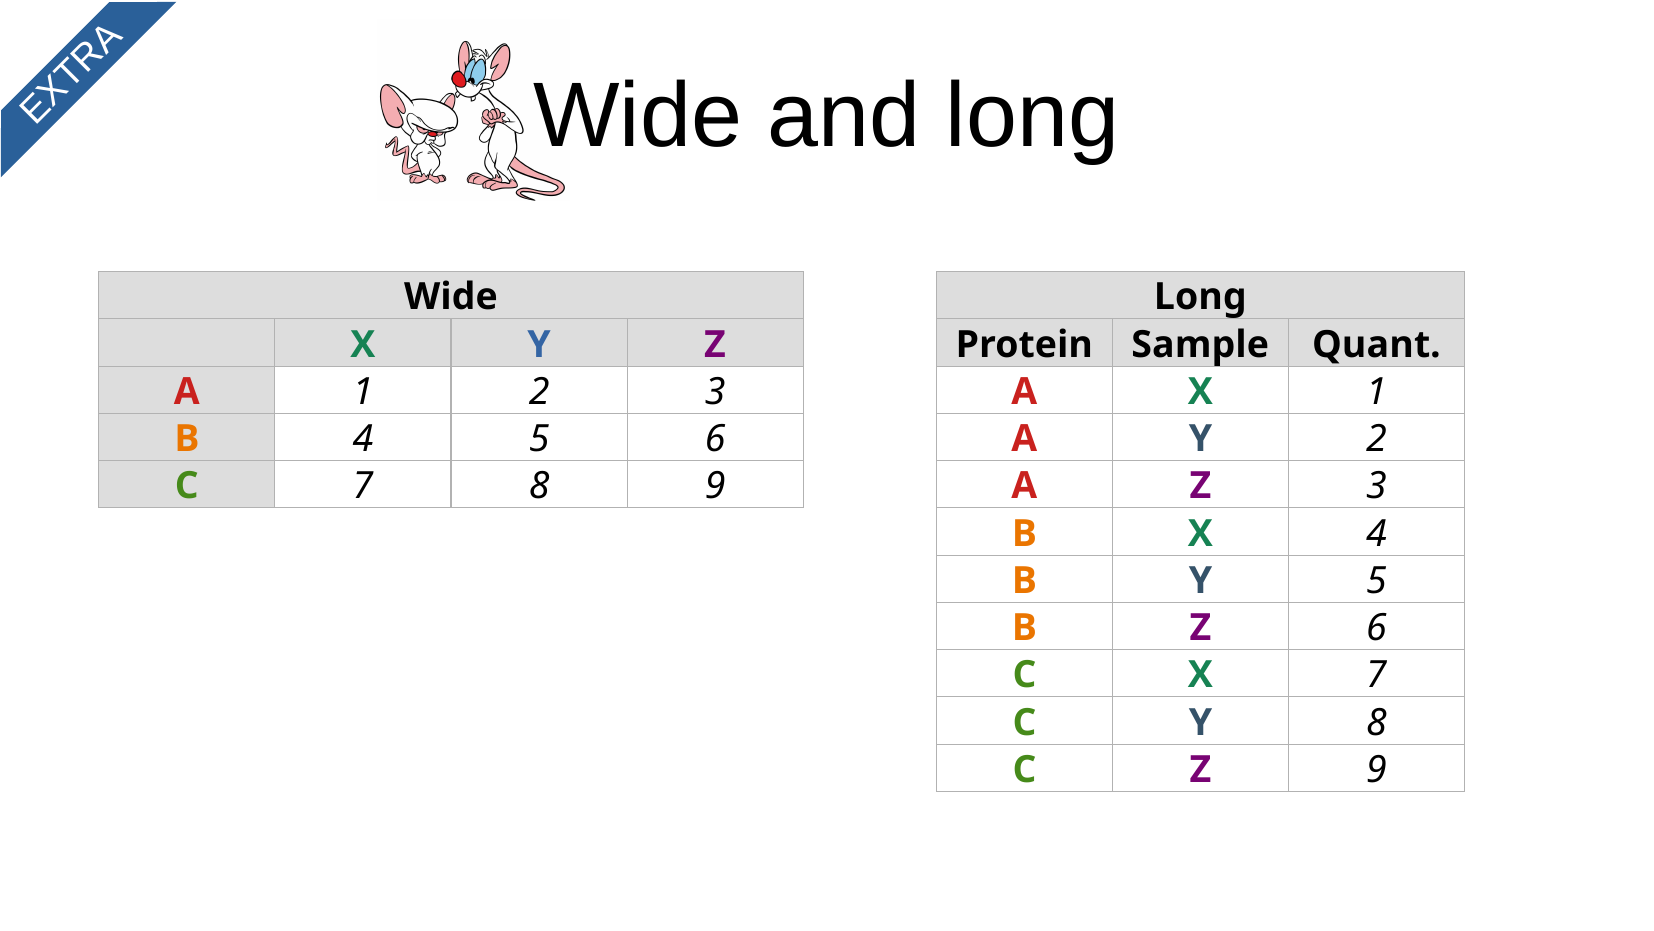

# Wide and long
EXTRA
Wide
Long
Peptide
Protein
Sample
Quant.
Peptide
A
X
1
A
Y
2
A
Z
3
Peptide
B
X
4
B
Y
5
B
Z
6
C
X
7
C
Y
8
C
Z
9
Patient
X
S2
Y
S2
Z
Peptide
A
1
2
2
2
3
B
4
4
5
4
6
C
7
4
8
4
9